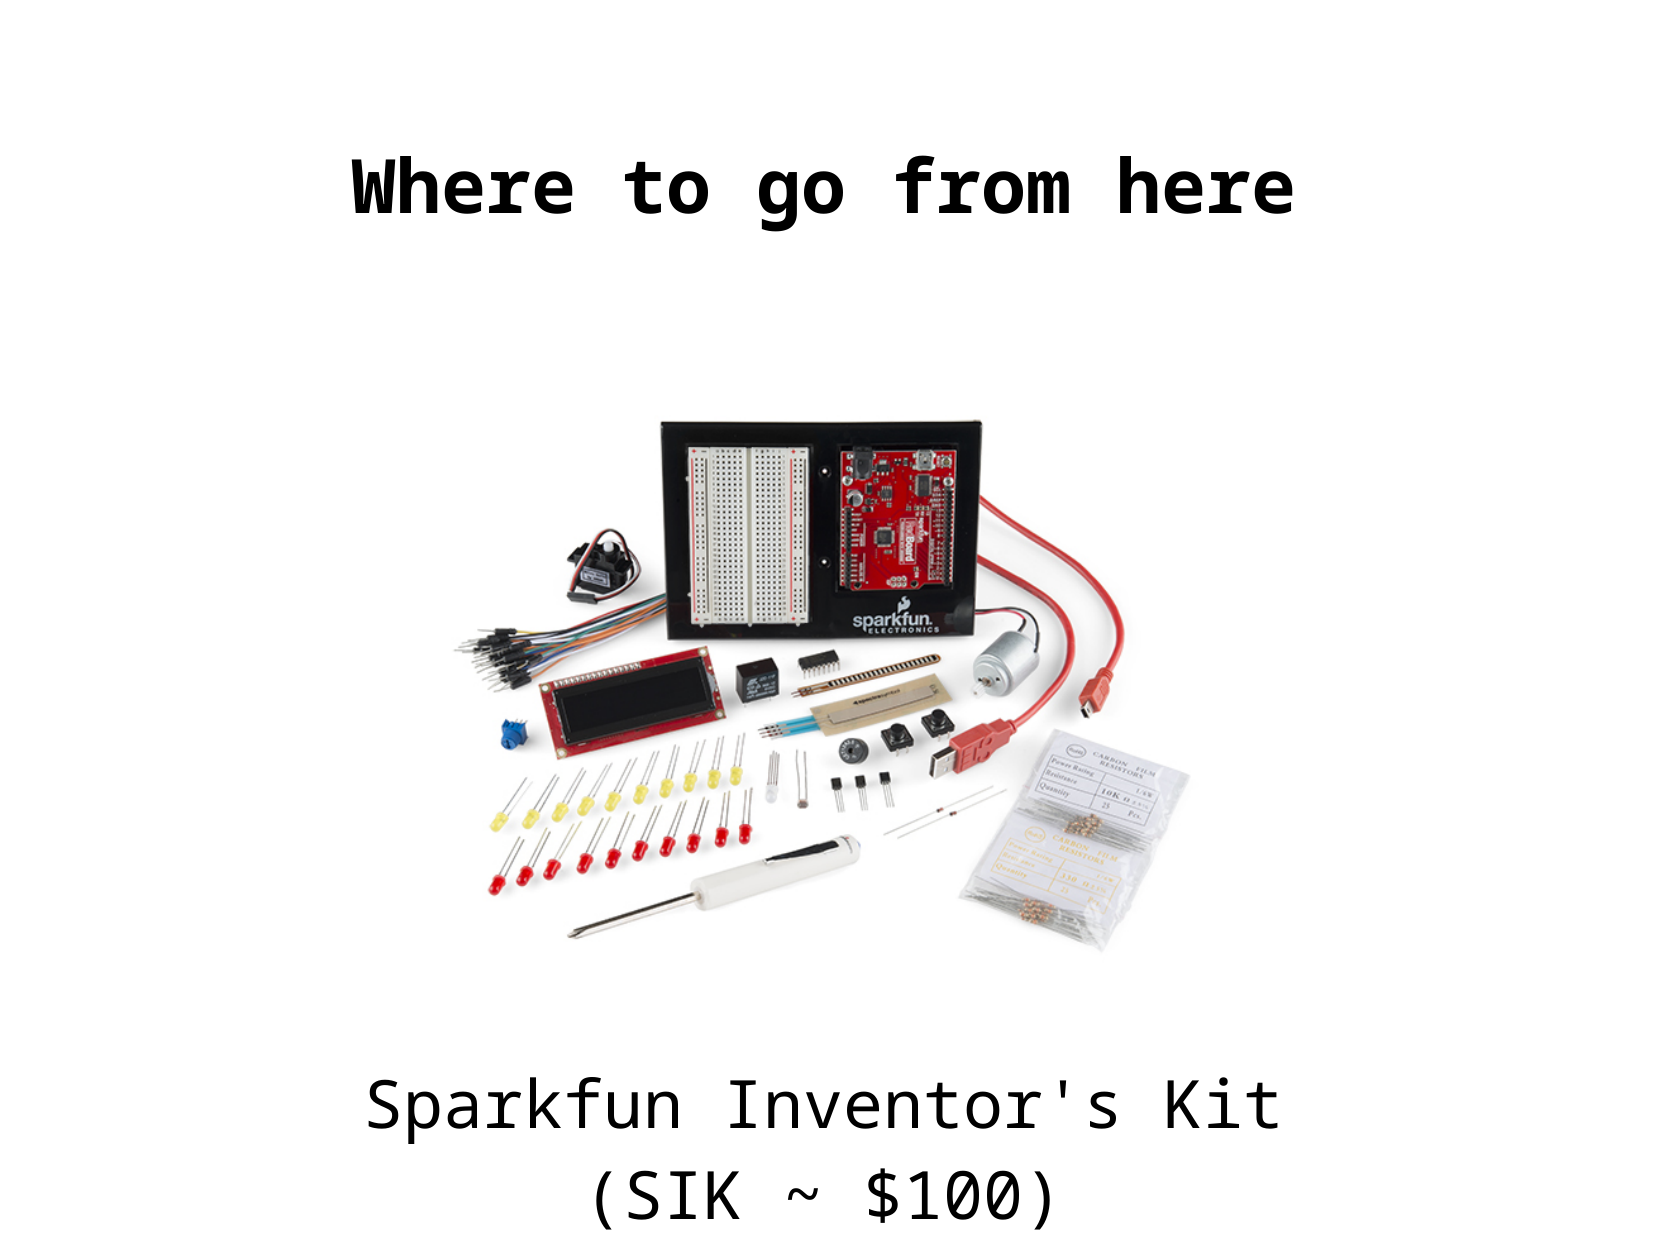

Where to go from here
Sparkfun Inventor's Kit
(SIK ~ $100)